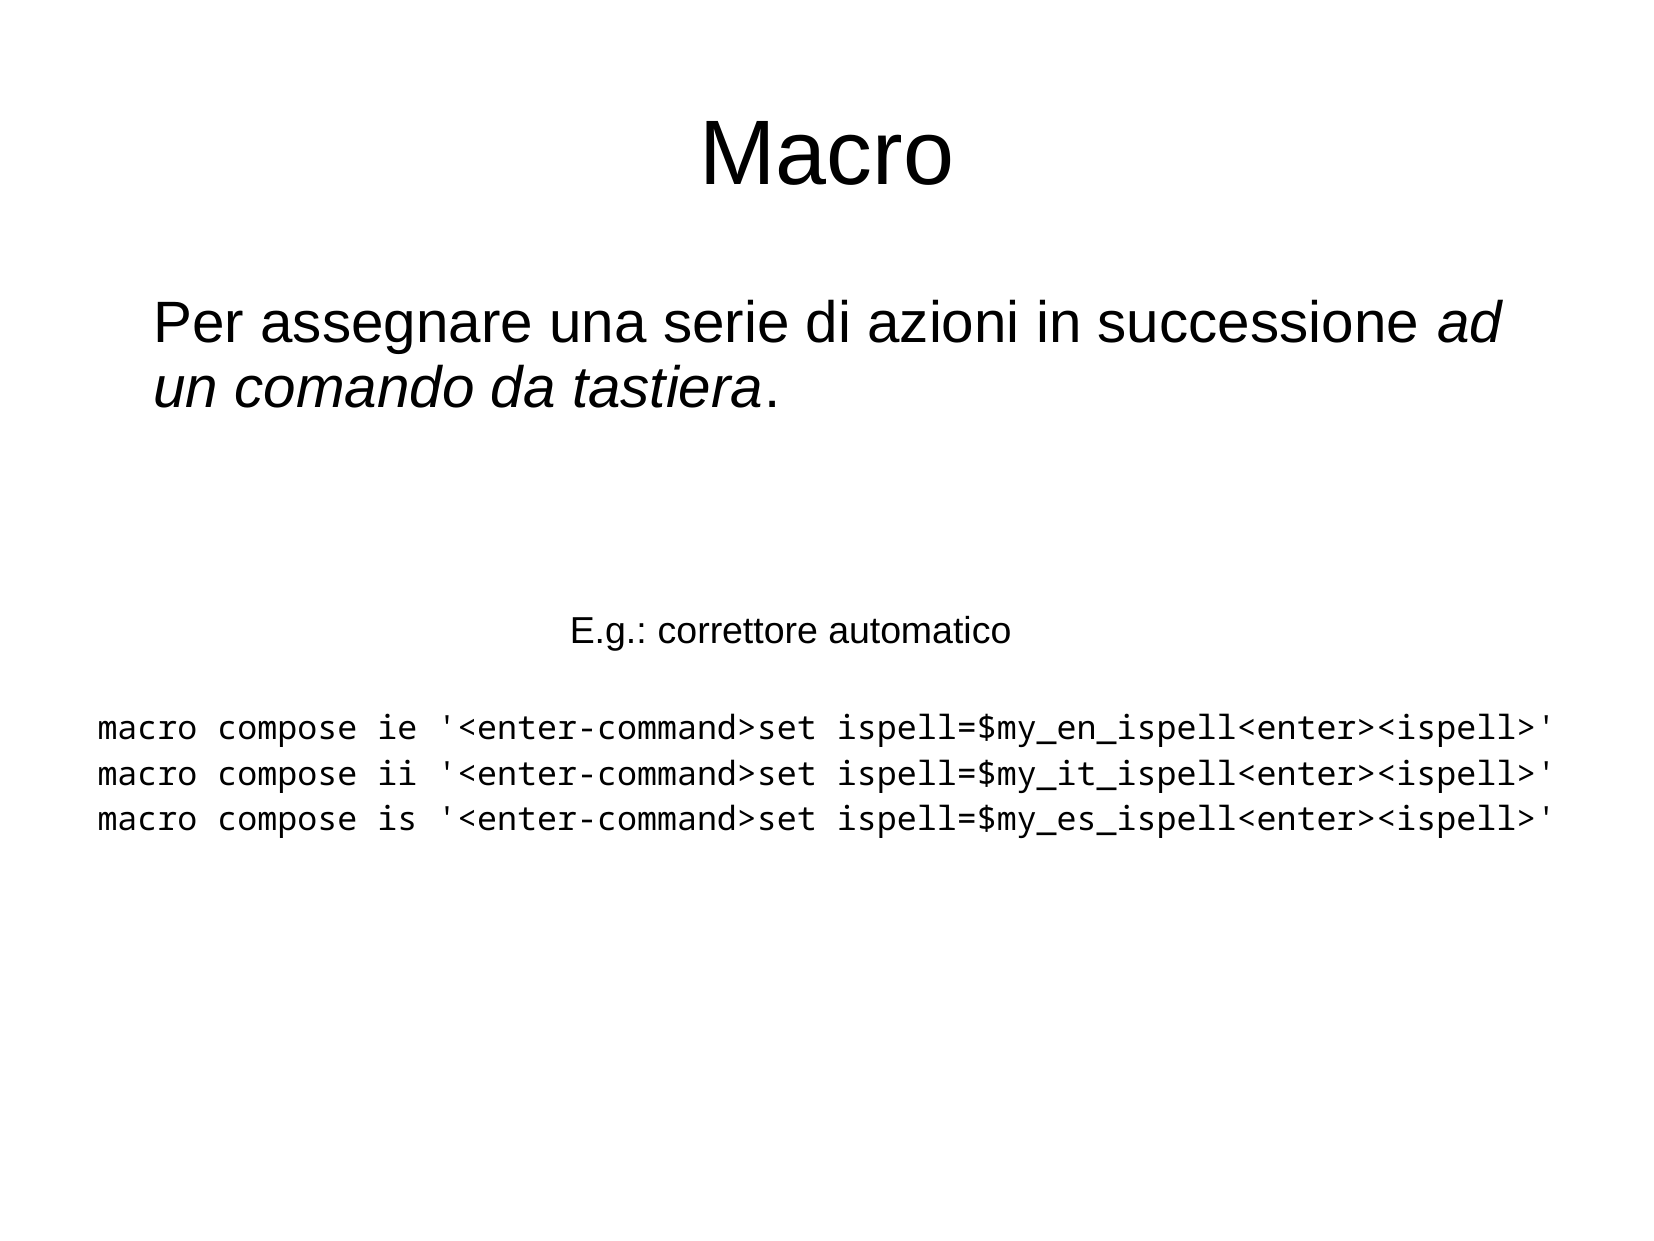

# Macro
Per assegnare una serie di azioni in successione ad un comando da tastiera.
E.g.: correttore automatico
macro compose ie '<enter-command>set ispell=$my_en_ispell<enter><ispell>'
macro compose ii '<enter-command>set ispell=$my_it_ispell<enter><ispell>'
macro compose is '<enter-command>set ispell=$my_es_ispell<enter><ispell>'